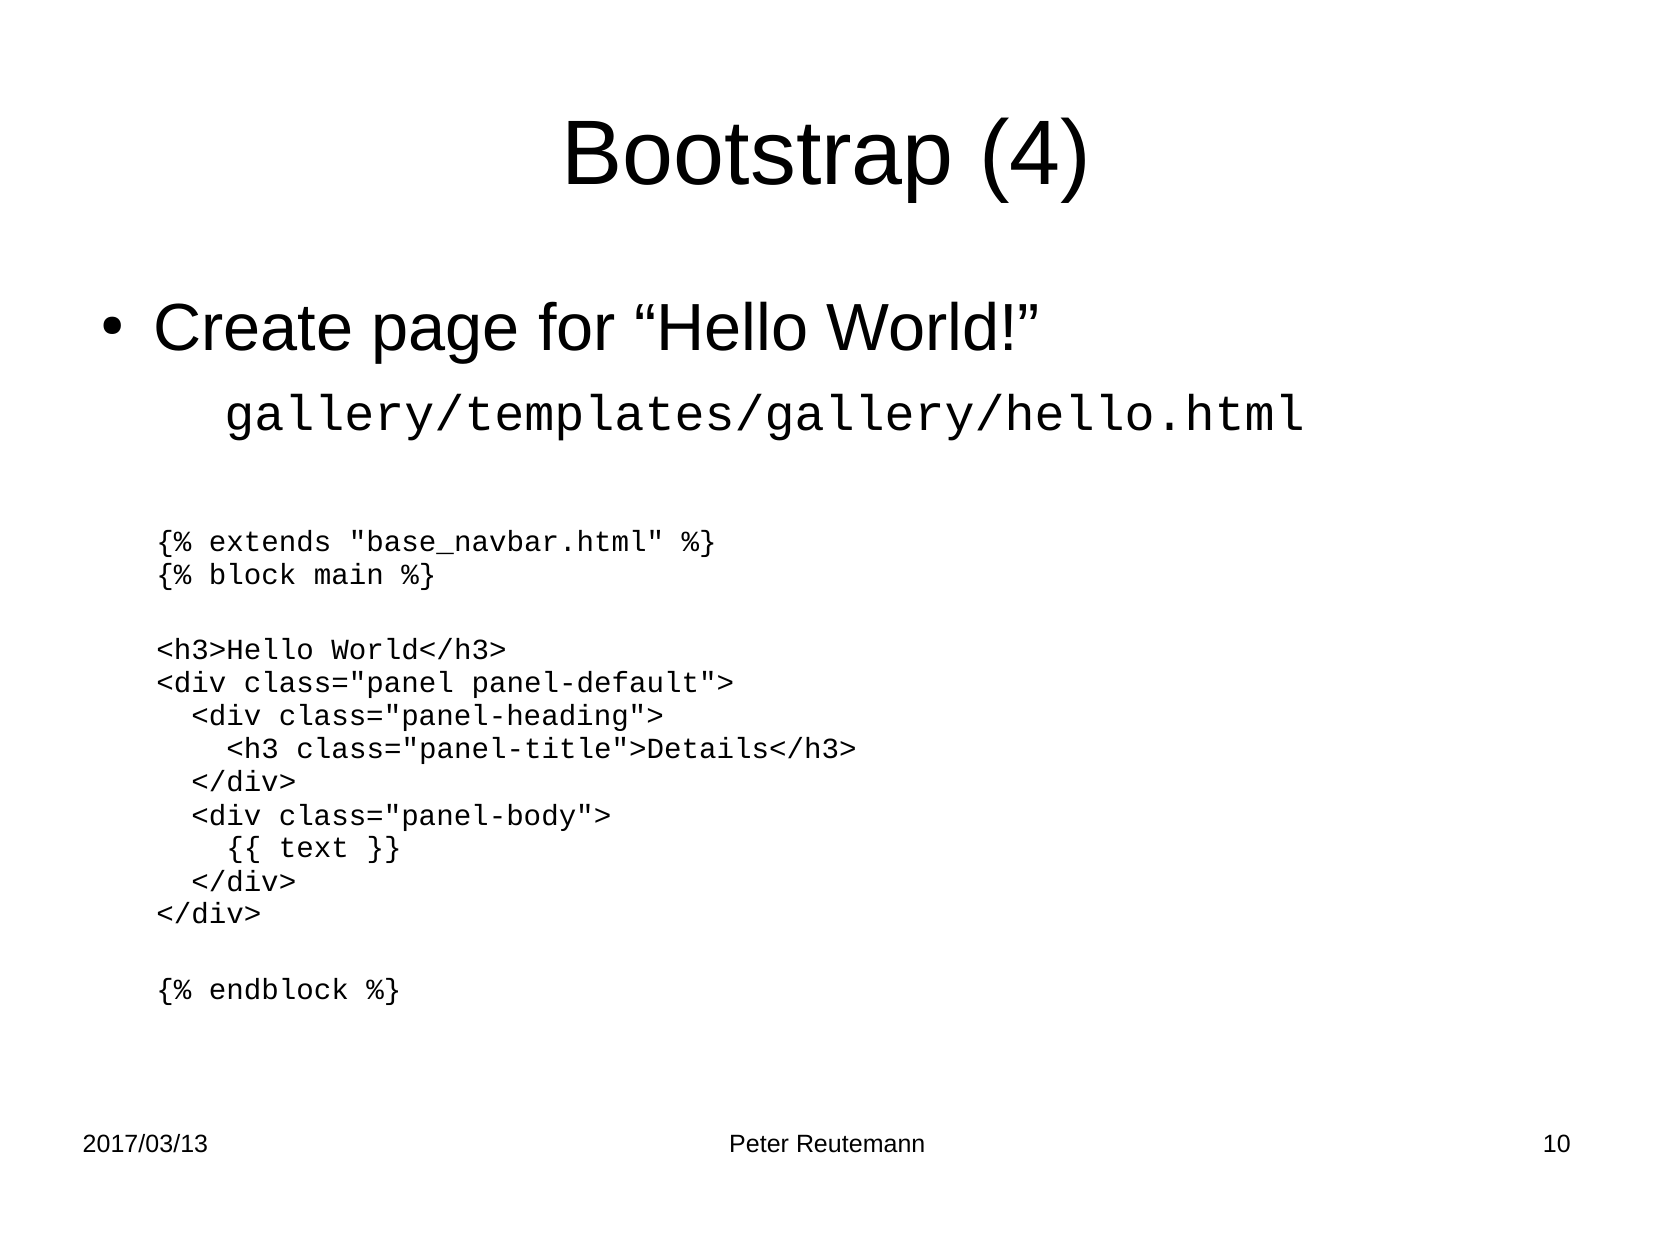

# Bootstrap (4)
Create page for “Hello World!”
gallery/templates/gallery/hello.html
{% extends "base_navbar.html" %}
{% block main %}
<h3>Hello World</h3>
<div class="panel panel-default">
 <div class="panel-heading">
 <h3 class="panel-title">Details</h3>
 </div>
 <div class="panel-body">
 {{ text }}
 </div>
</div>
{% endblock %}
2017/03/13
Peter Reutemann
10